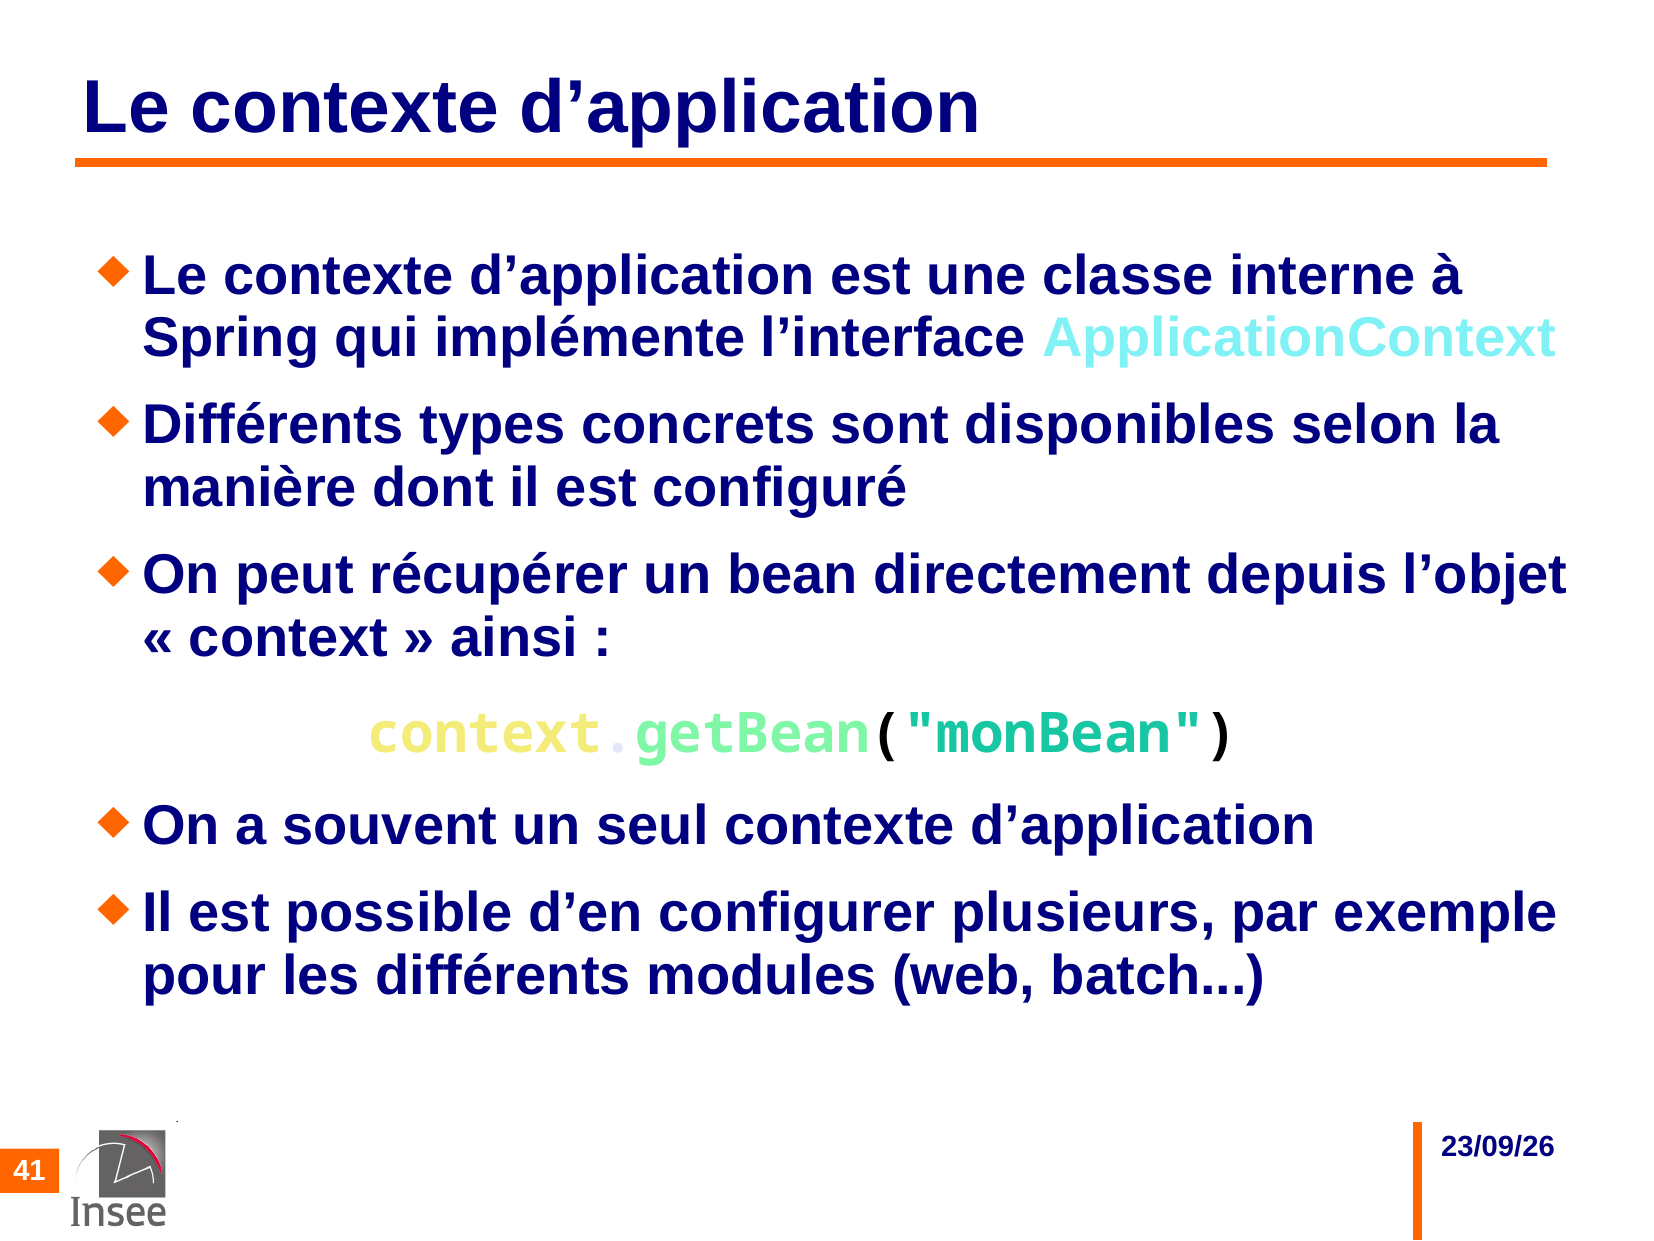

# Le contexte d’application
Le contexte d’application est une classe interne à Spring qui implémente l’interface ApplicationContext
Différents types concrets sont disponibles selon la manière dont il est configuré
On peut récupérer un bean directement depuis l’objet « context » ainsi :
 context.getBean("monBean")
On a souvent un seul contexte d’application
Il est possible d’en configurer plusieurs, par exemple pour les différents modules (web, batch...)
41